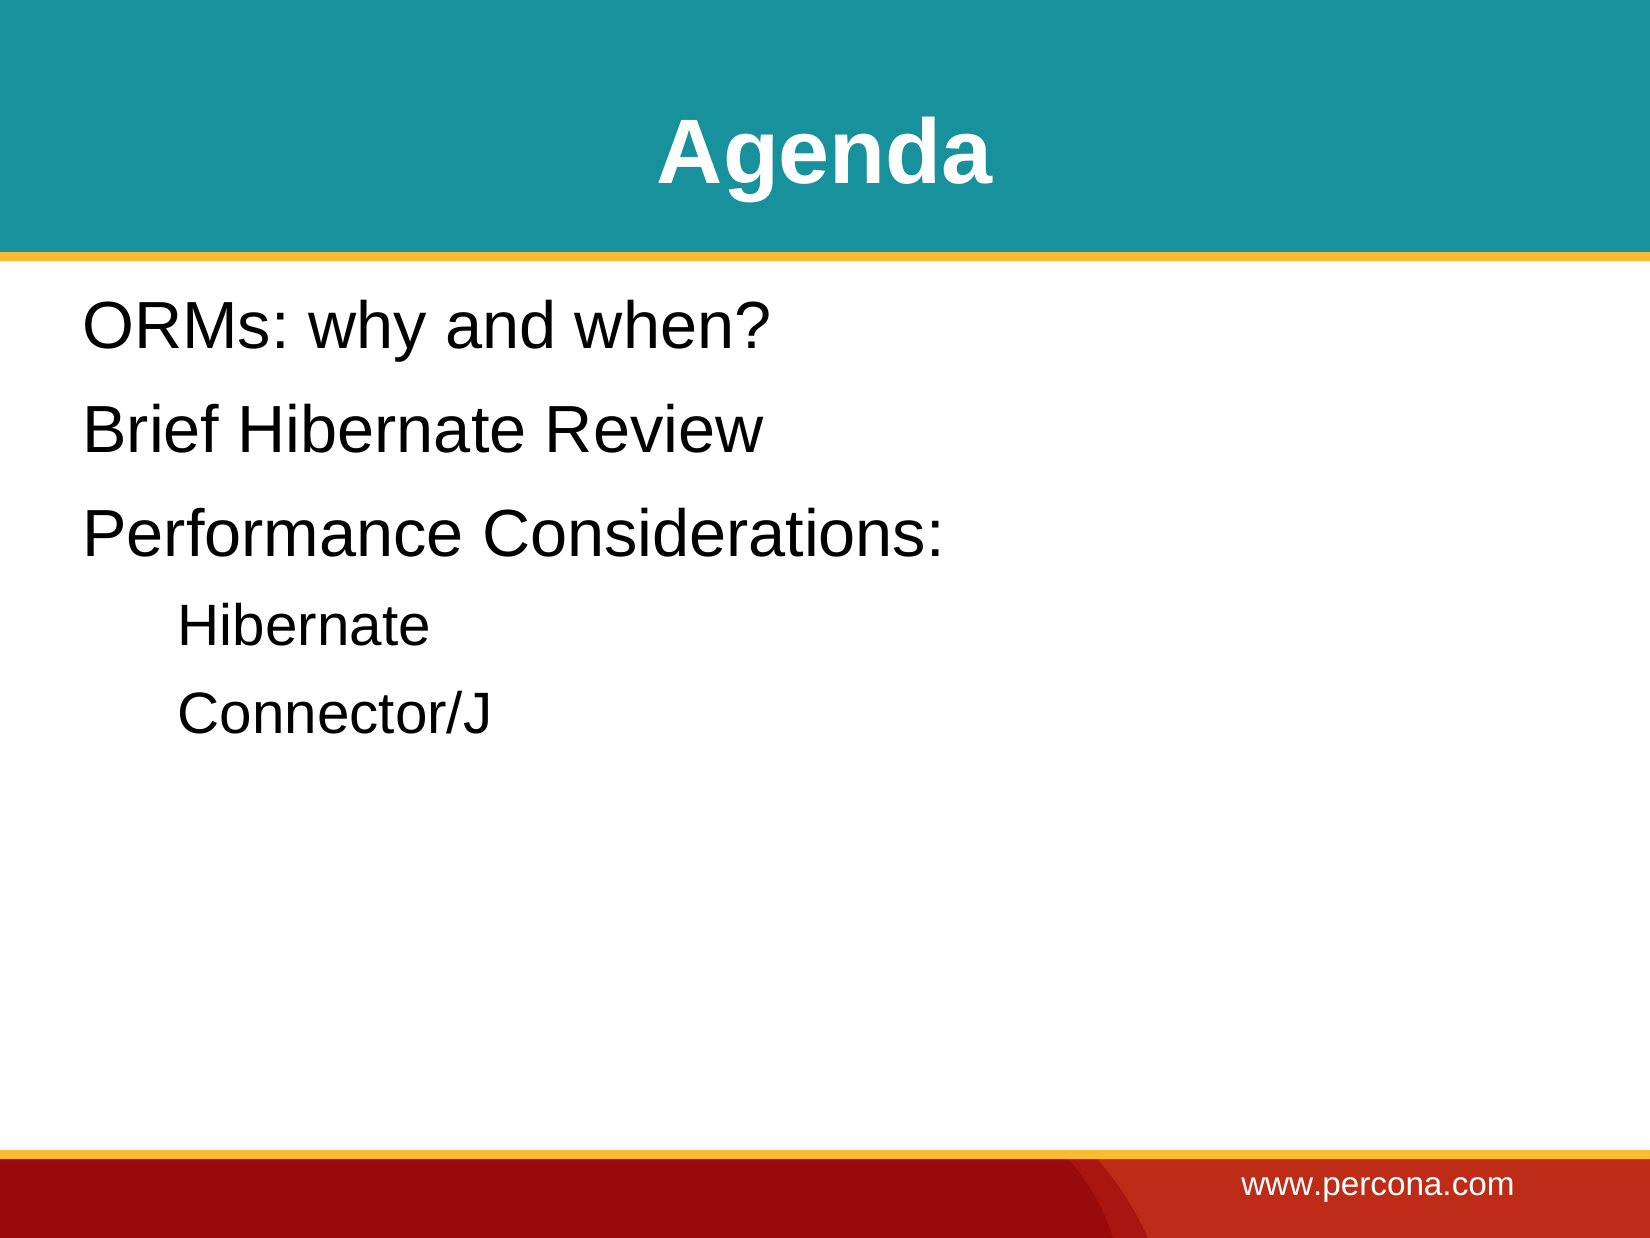

# Agenda
ORMs: why and when?
Brief Hibernate Review
Performance Considerations:
Hibernate
Connector/J
www.percona.com